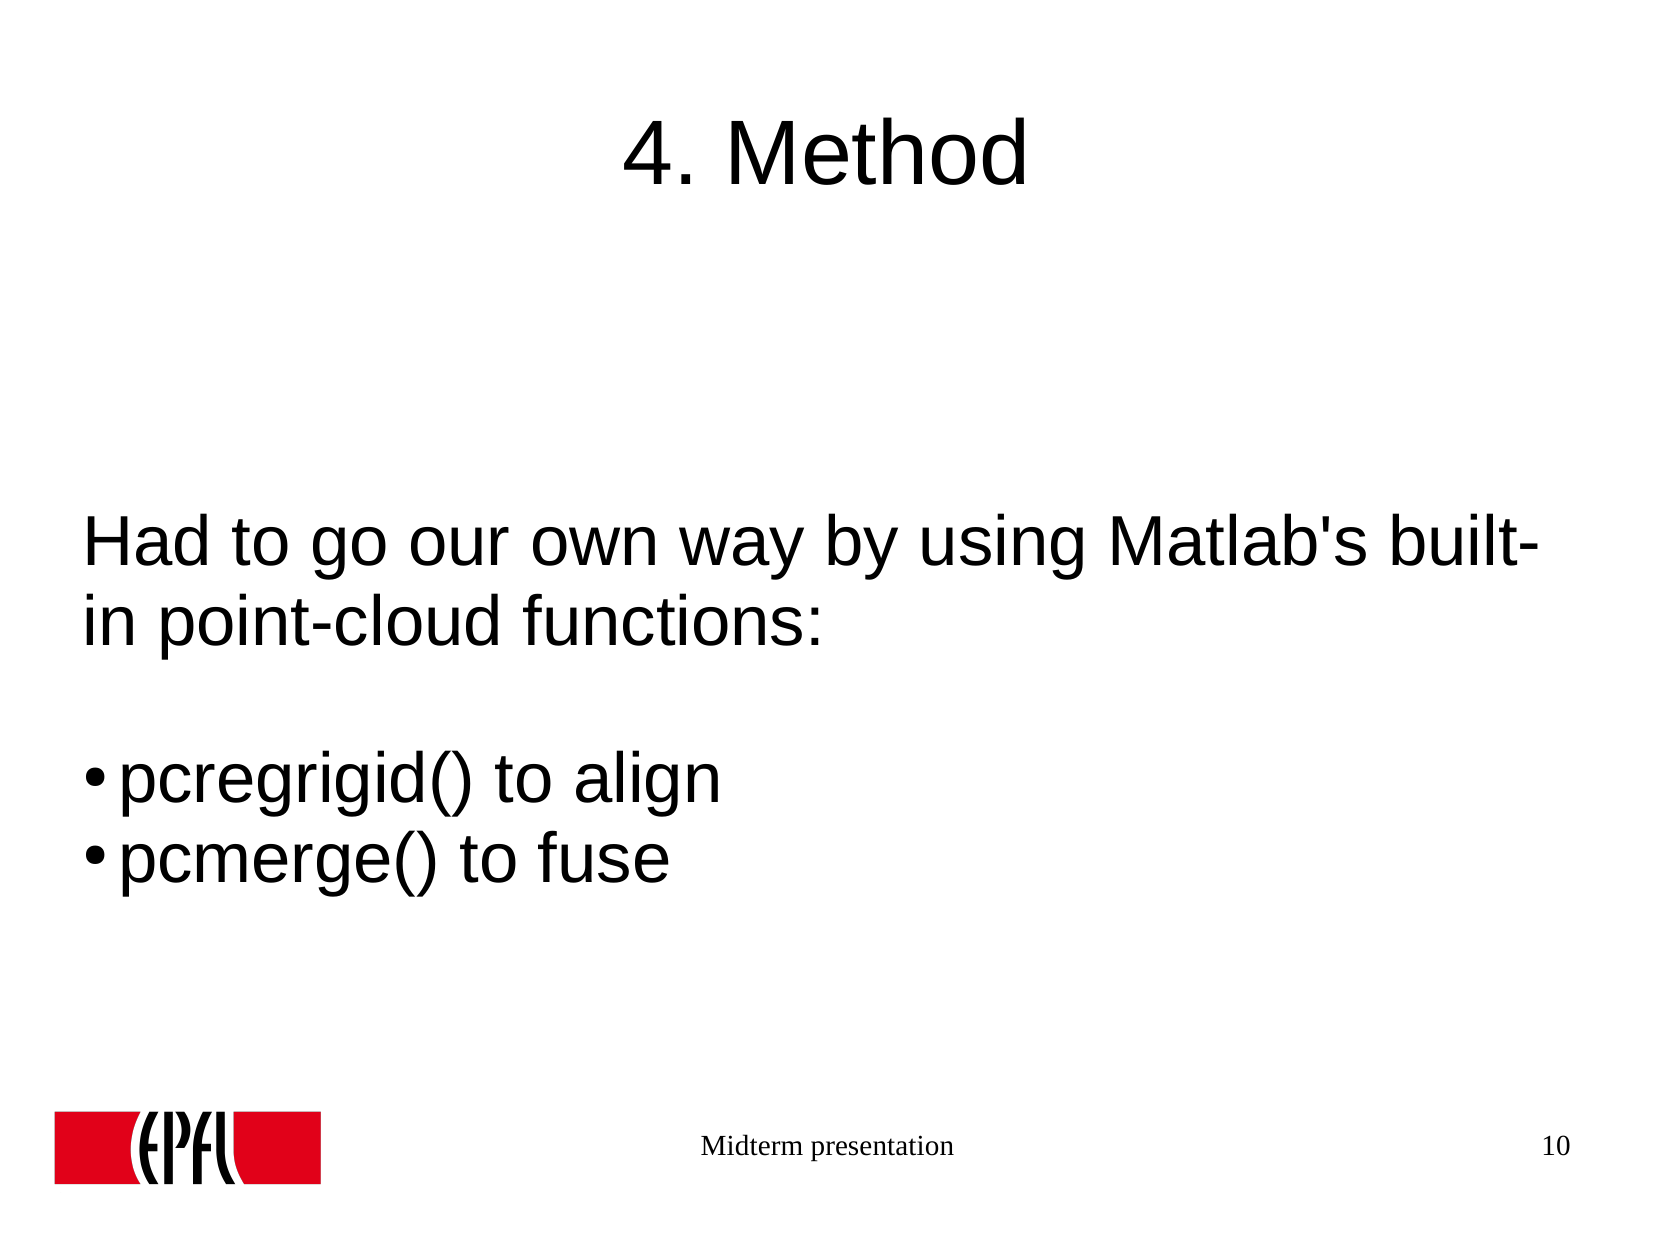

# 4. Method
Had to go our own way by using Matlab's built-in point-cloud functions:
pcregrigid() to align
pcmerge() to fuse
Midterm presentation
10